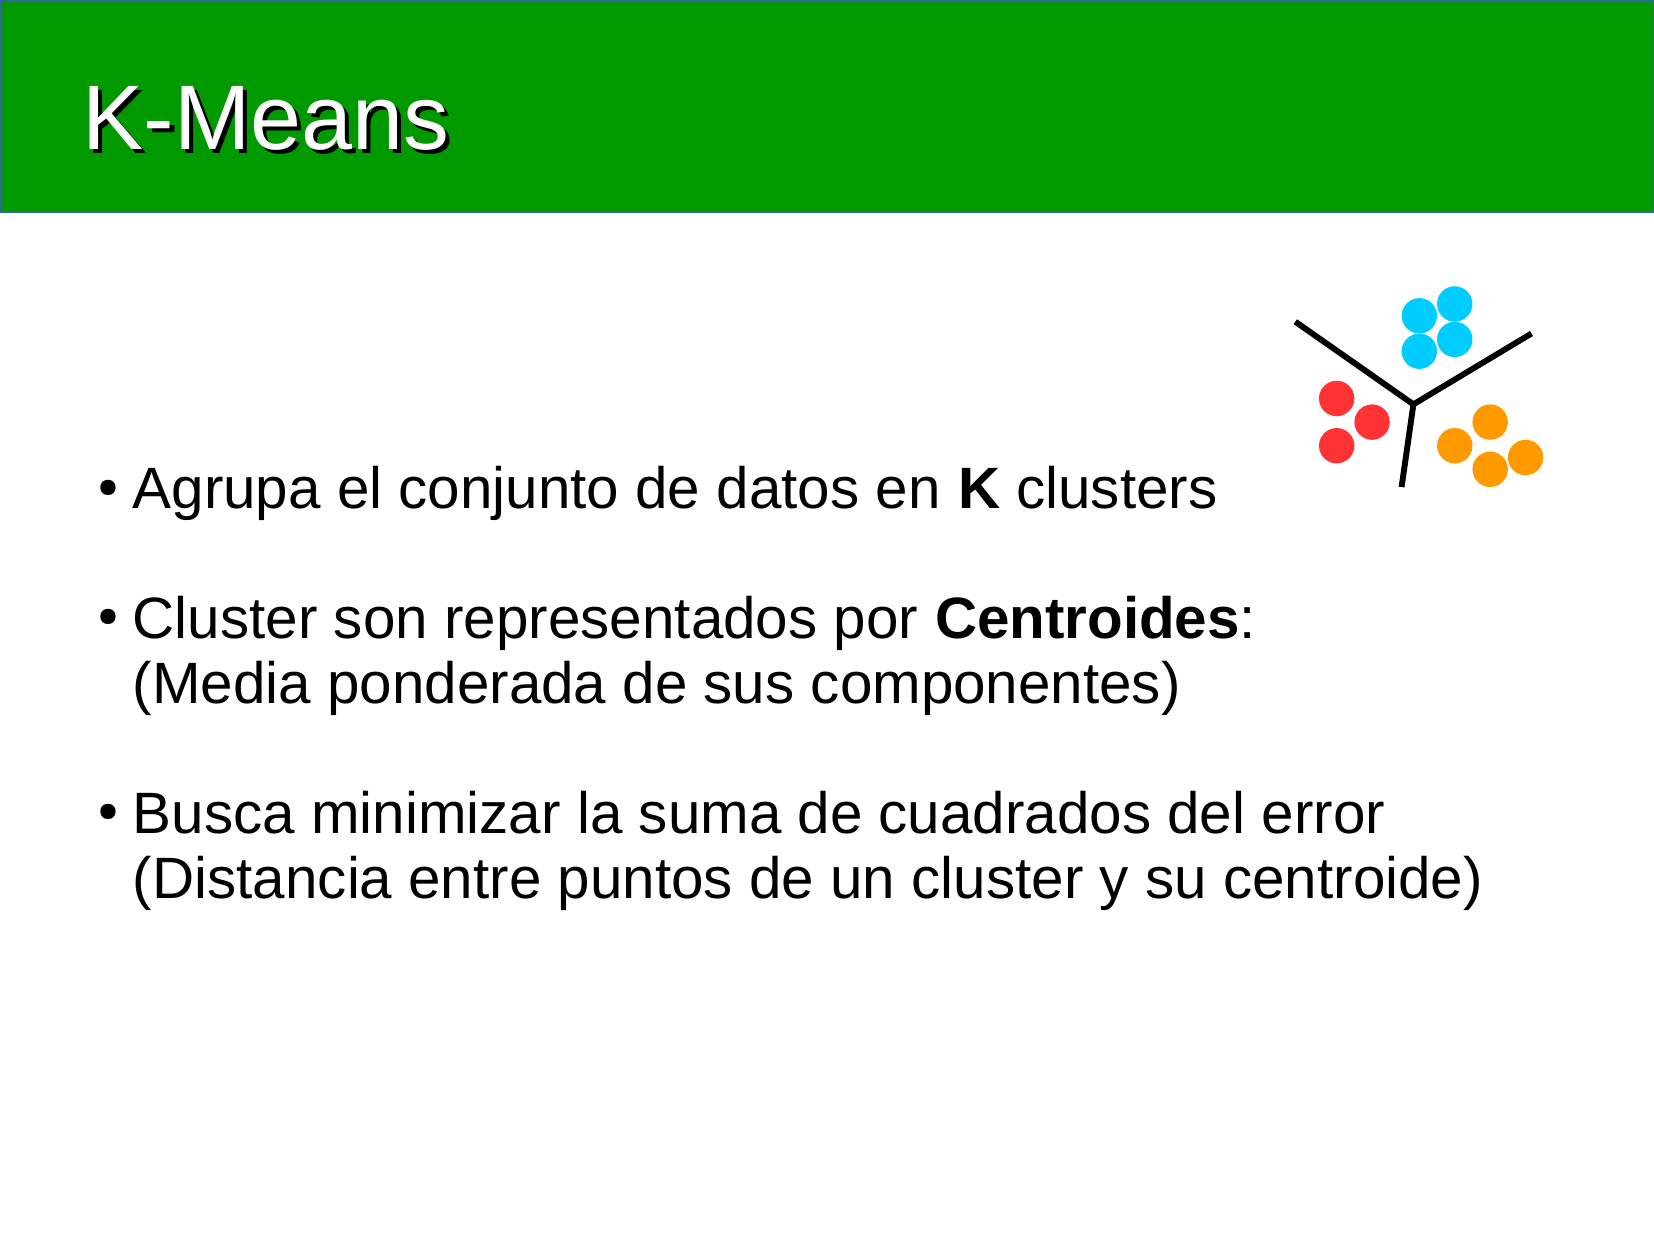

# K-Means
Agrupa el conjunto de datos en K clusters
Cluster son representados por Centroides:
(Media ponderada de sus componentes)
Busca minimizar la suma de cuadrados del error
(Distancia entre puntos de un cluster y su centroide)